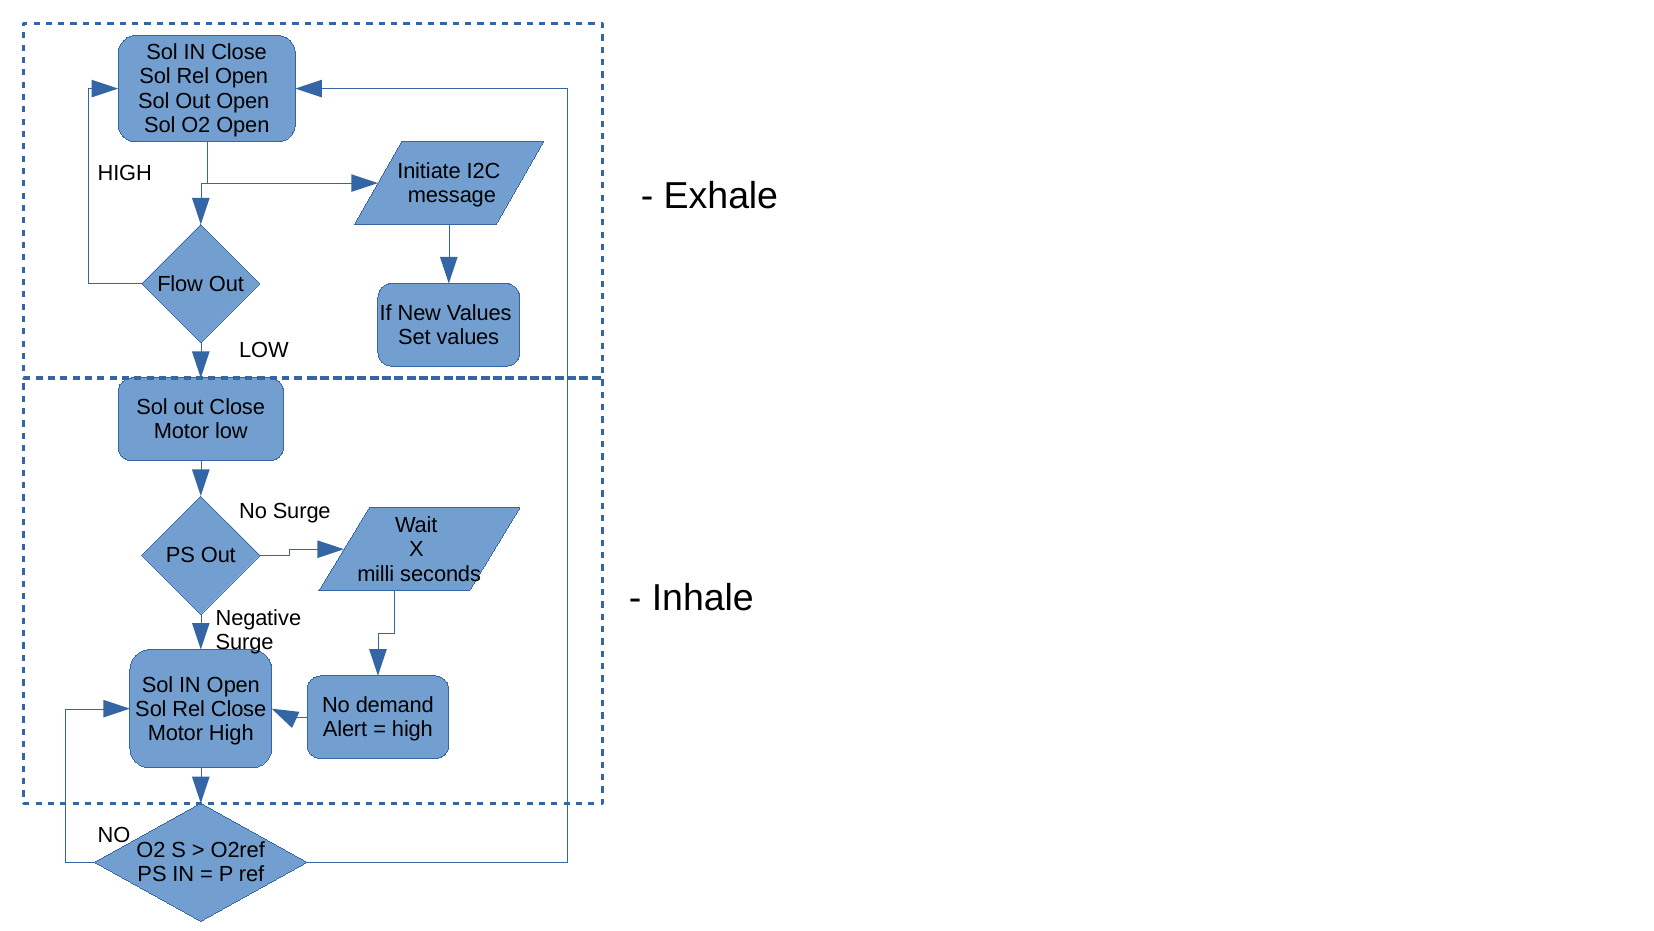

Sol IN Close
Sol Rel Open
Sol Out Open
Sol O2 Open
Initiate I2C
 message
HIGH
- Exhale
Flow Out
If New Values
Set values
LOW
Sol out Close
Motor low
No Surge
PS Out
Wait
X
milli seconds
- Inhale
Negative Surge
Sol IN Open
Sol Rel Close
Motor High
No demand
Alert = high
O2 S > O2ref
PS IN = P ref
NO